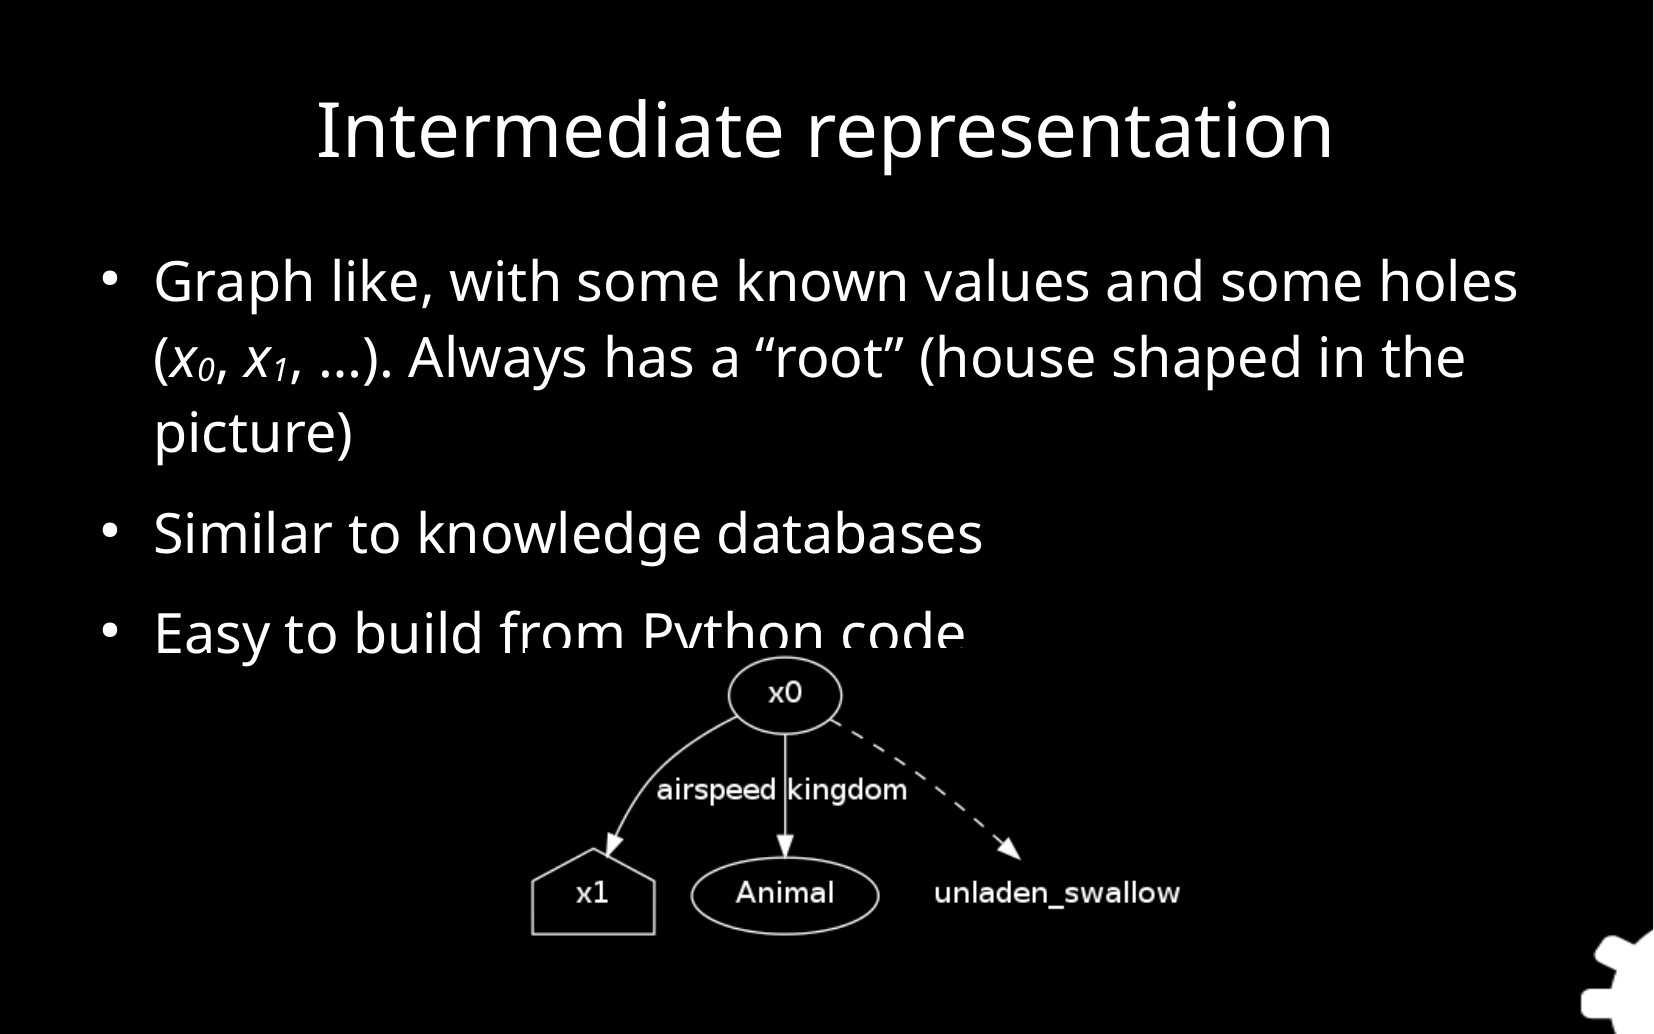

# Intermediate representation
Graph like, with some known values and some holes (x0, x1, …). Always has a “root” (house shaped in the picture)
Similar to knowledge databases
Easy to build from Python code